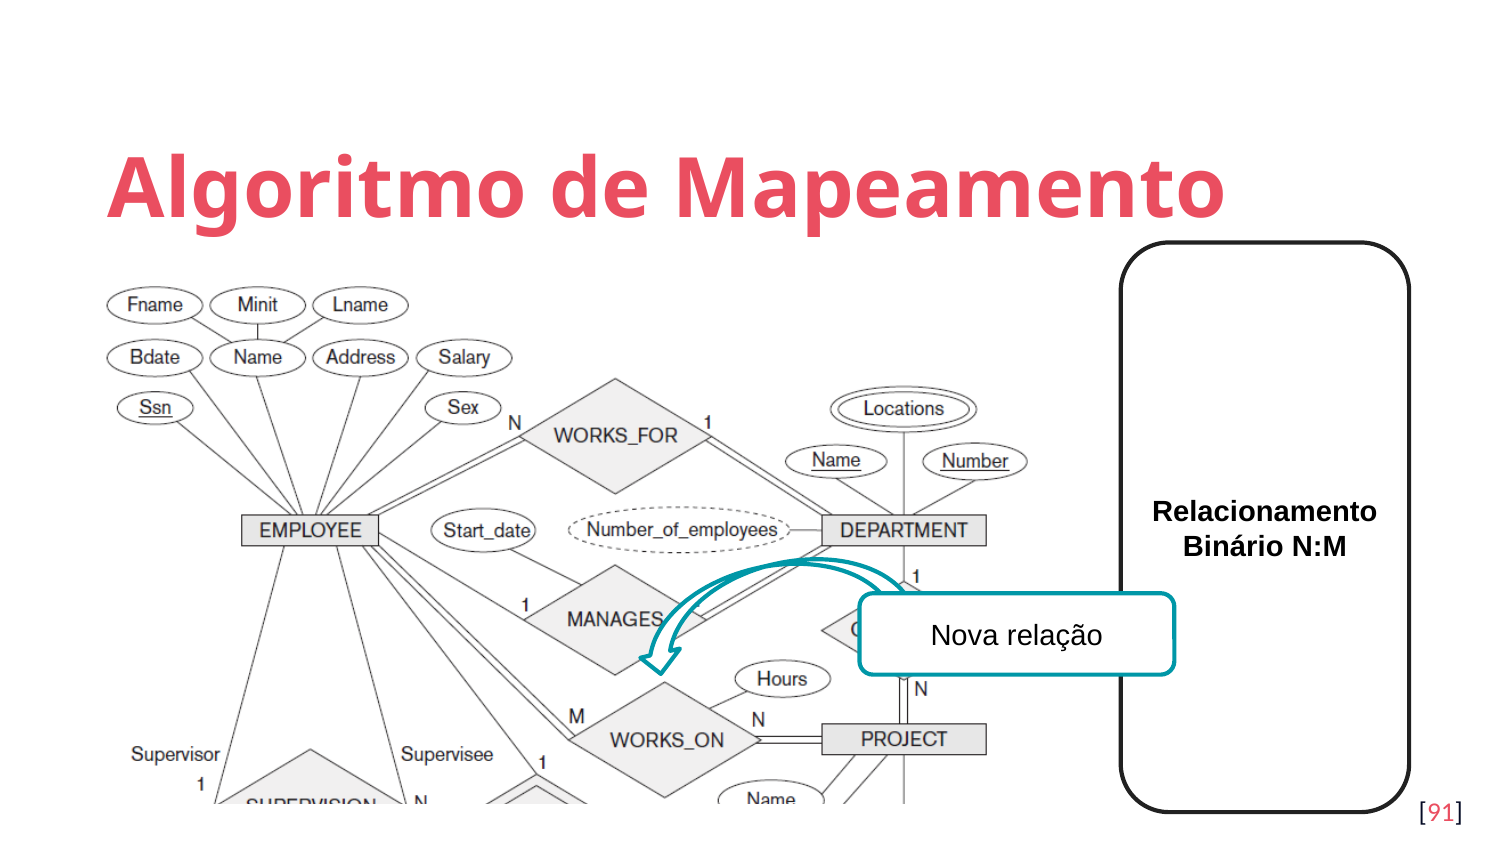

Algoritmo de Mapeamento
Relacionamento Binário N:M
Nova relação